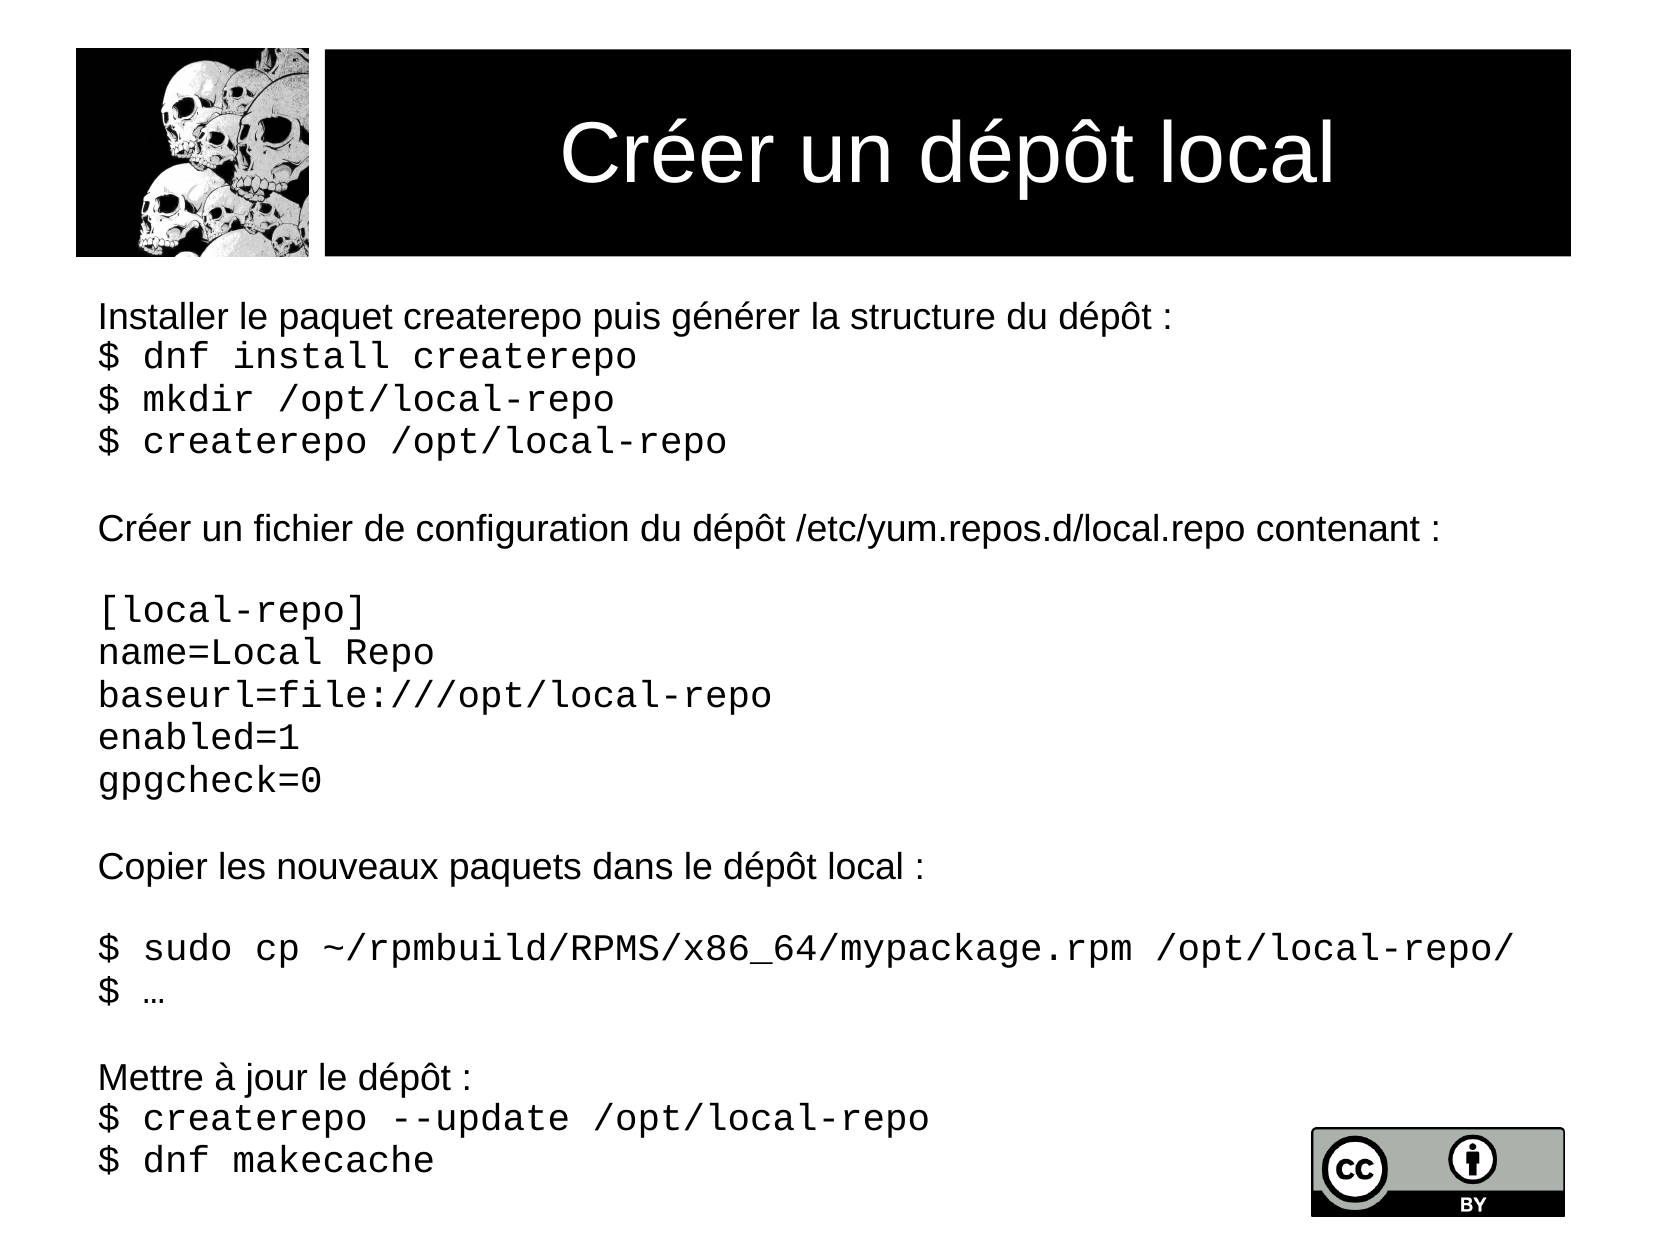

# Créer un dépôt local
Installer le paquet createrepo puis générer la structure du dépôt :
$ dnf install createrepo
$ mkdir /opt/local-repo
$ createrepo /opt/local-repo
Créer un fichier de configuration du dépôt /etc/yum.repos.d/local.repo contenant :
[local-repo]
name=Local Repo
baseurl=file:///opt/local-repo
enabled=1
gpgcheck=0
Copier les nouveaux paquets dans le dépôt local :
$ sudo cp ~/rpmbuild/RPMS/x86_64/mypackage.rpm /opt/local-repo/
$ …
Mettre à jour le dépôt :
$ createrepo --update /opt/local-repo
$ dnf makecache